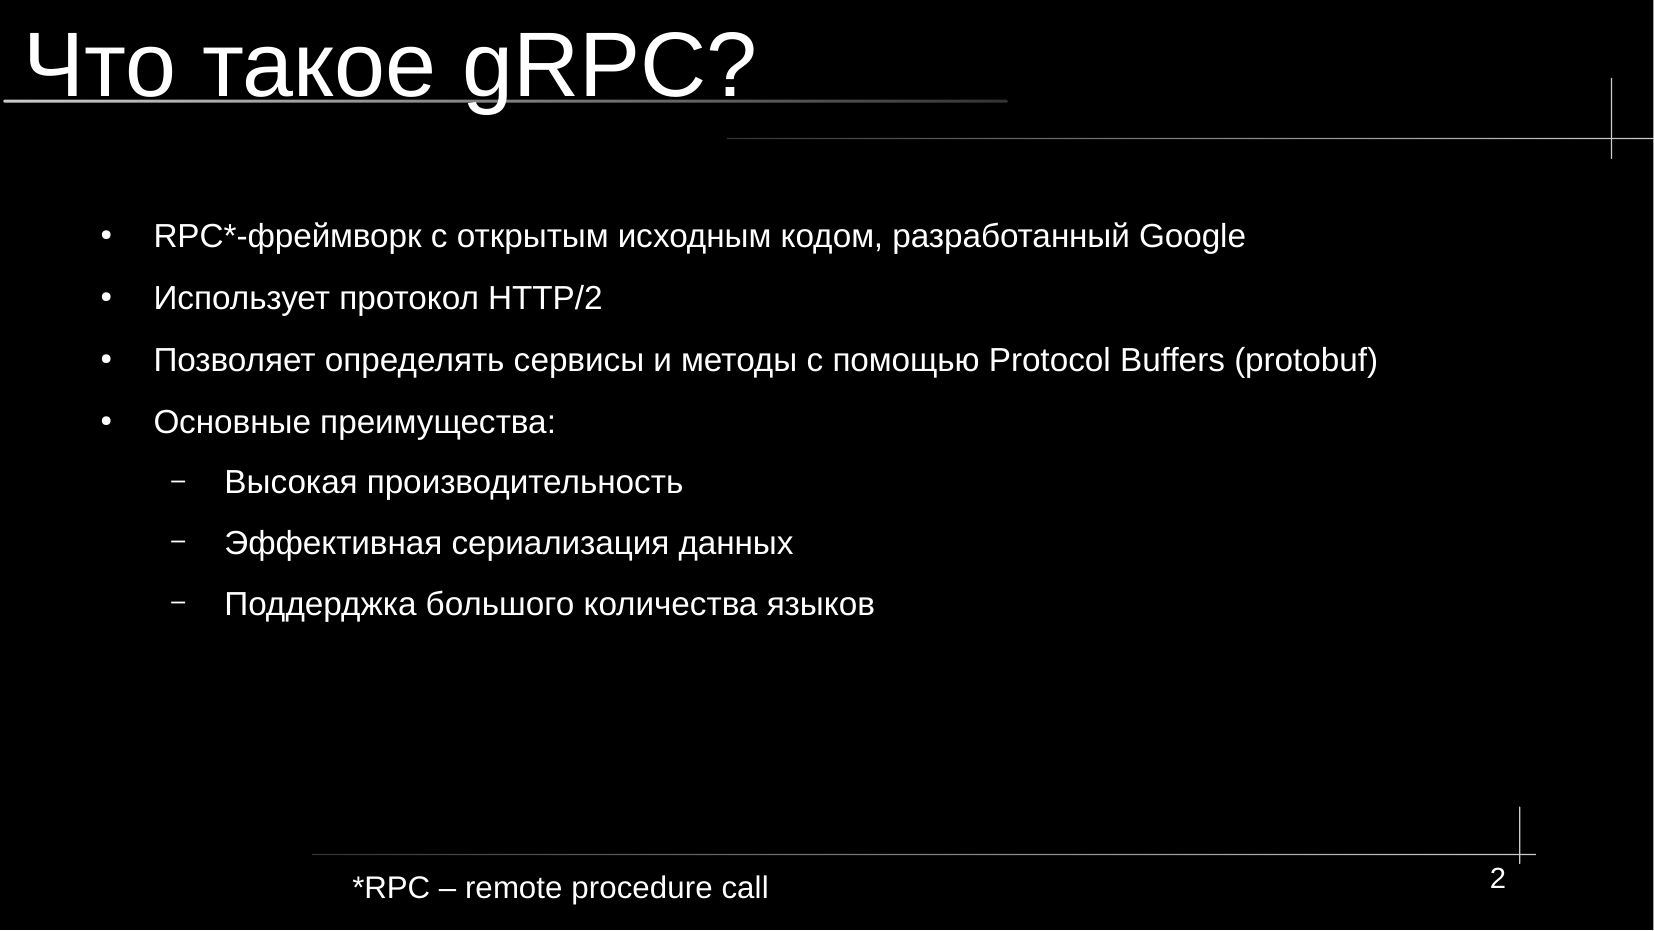

# Что такое gRPC?
RPC*-фреймворк с открытым исходным кодом, разработанный Google
Использует протокол HTTP/2
Позволяет определять сервисы и методы с помощью Protocol Buffers (protobuf)
Основные преимущества:
Высокая производительность
Эффективная сериализация данных
Поддерджка большого количества языков
2
*RPC – remote procedure call